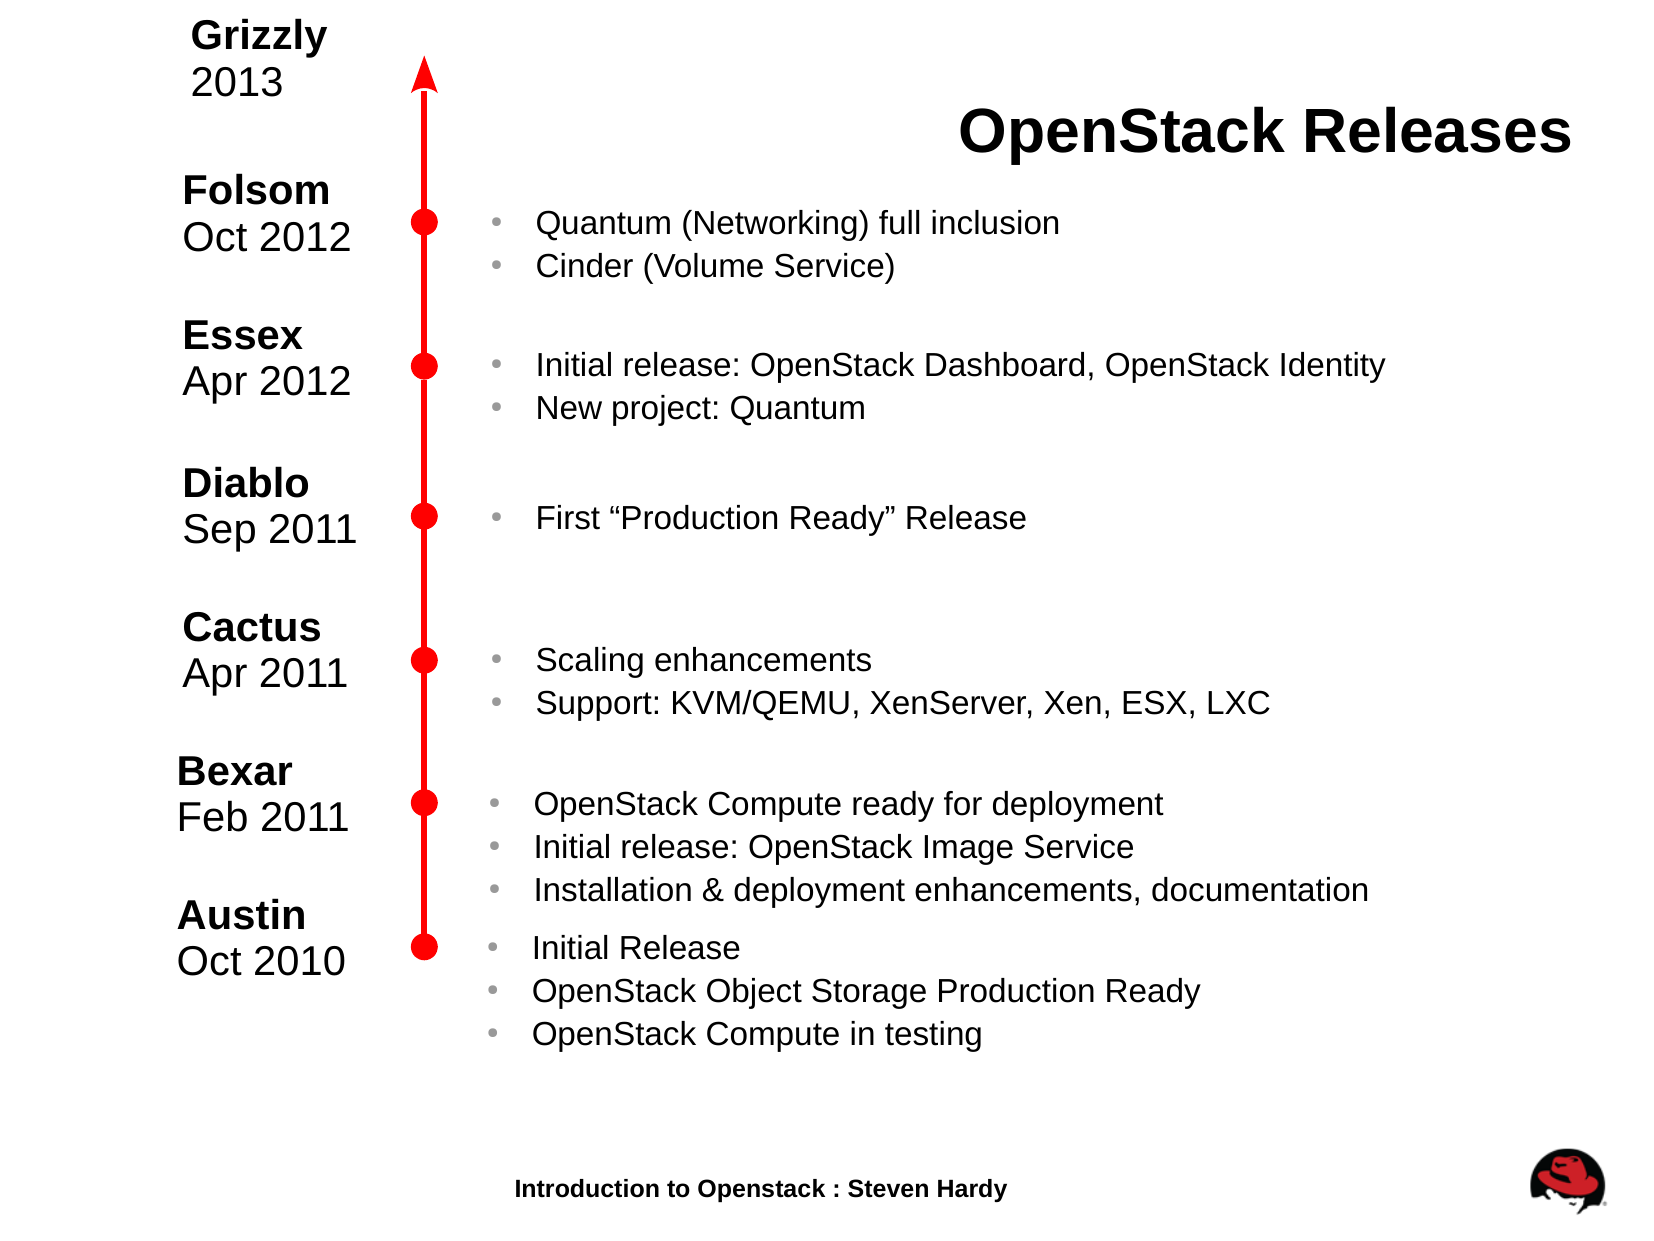

Grizzly
2013
OpenStack Releases
Folsom
Oct 2012
Quantum (Networking) full inclusion
Cinder (Volume Service)
Essex
Apr 2012
Initial release: OpenStack Dashboard, OpenStack Identity
New project: Quantum
Diablo
Sep 2011
First “Production Ready” Release
Cactus
Apr 2011
Scaling enhancements
Support: KVM/QEMU, XenServer, Xen, ESX, LXC
Bexar
Feb 2011
OpenStack Compute ready for deployment
Initial release: OpenStack Image Service
Installation & deployment enhancements, documentation
Austin
Oct 2010
# Initial Release
OpenStack Object Storage Production Ready
OpenStack Compute in testing